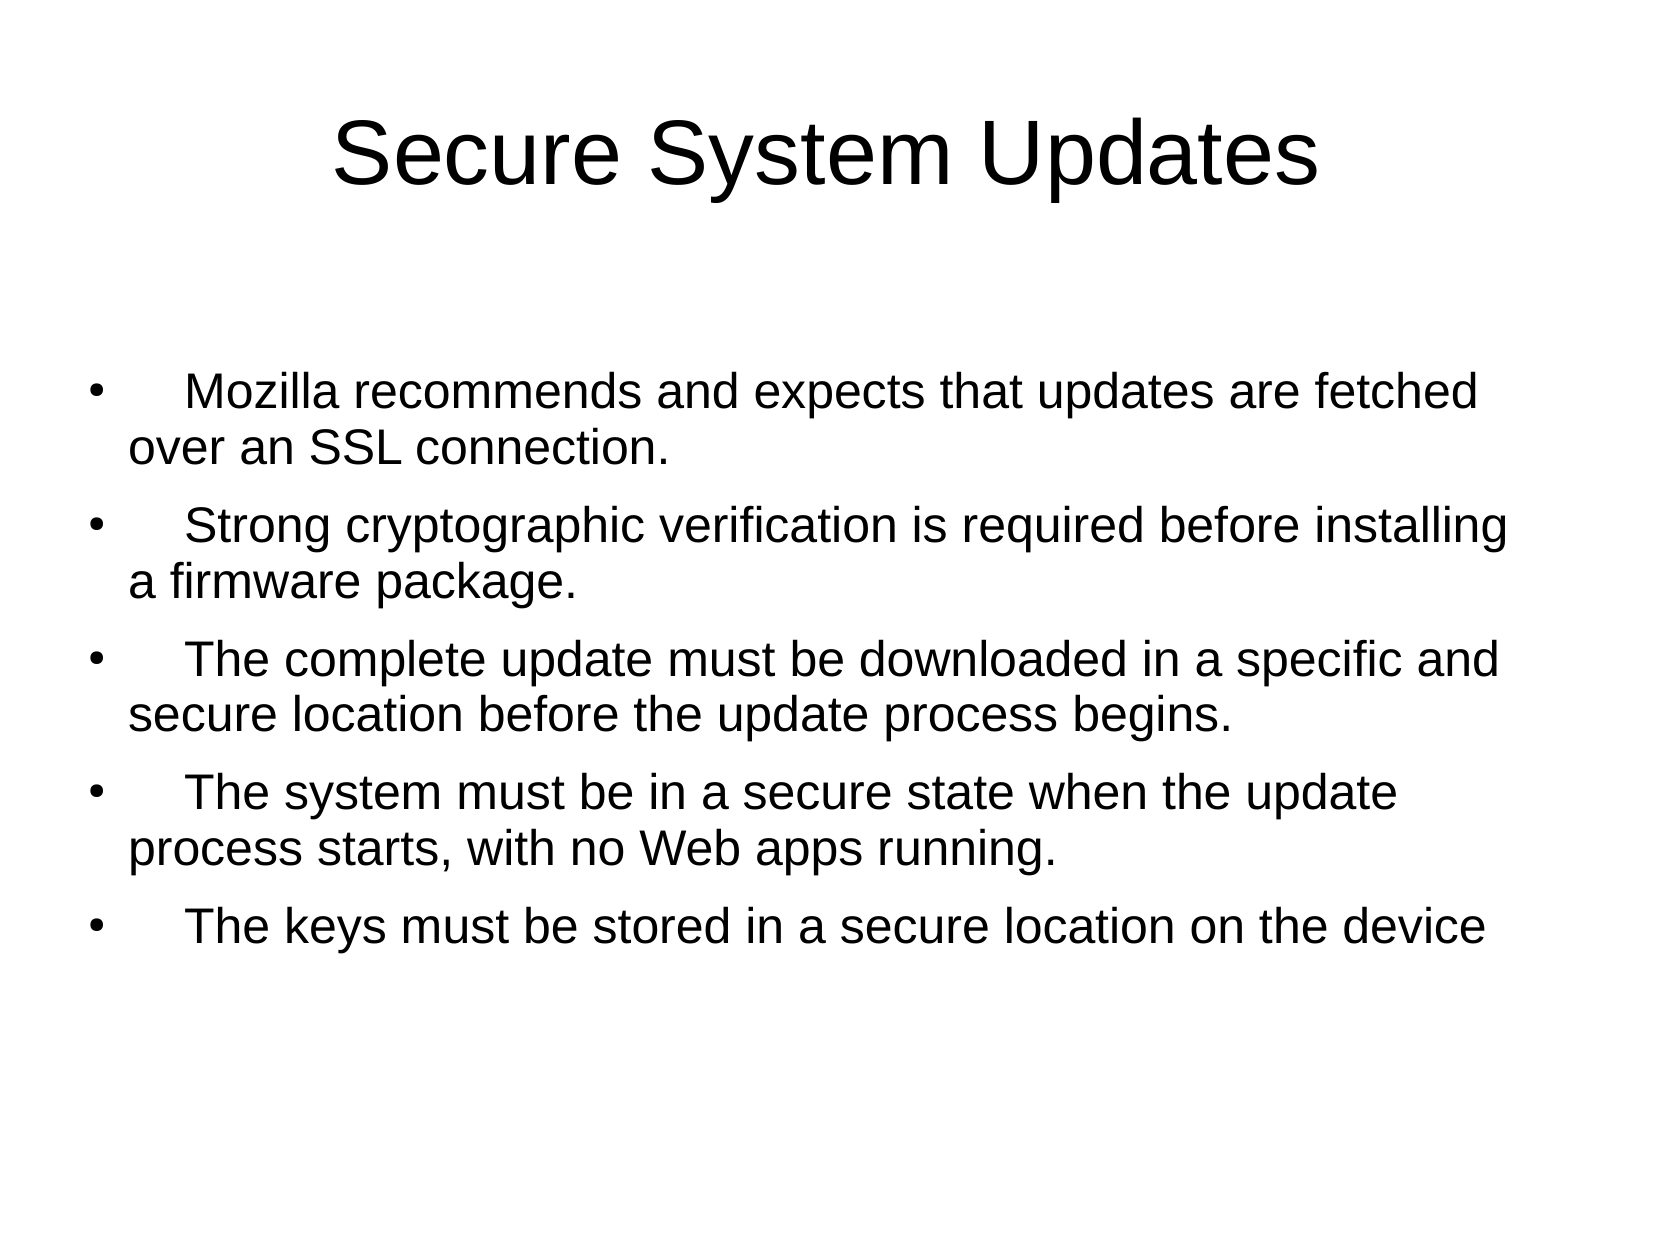

# Secure System Updates
 Mozilla recommends and expects that updates are fetched over an SSL connection.
 Strong cryptographic verification is required before installing a firmware package.
 The complete update must be downloaded in a specific and secure location before the update process begins.
 The system must be in a secure state when the update process starts, with no Web apps running.
 The keys must be stored in a secure location on the device